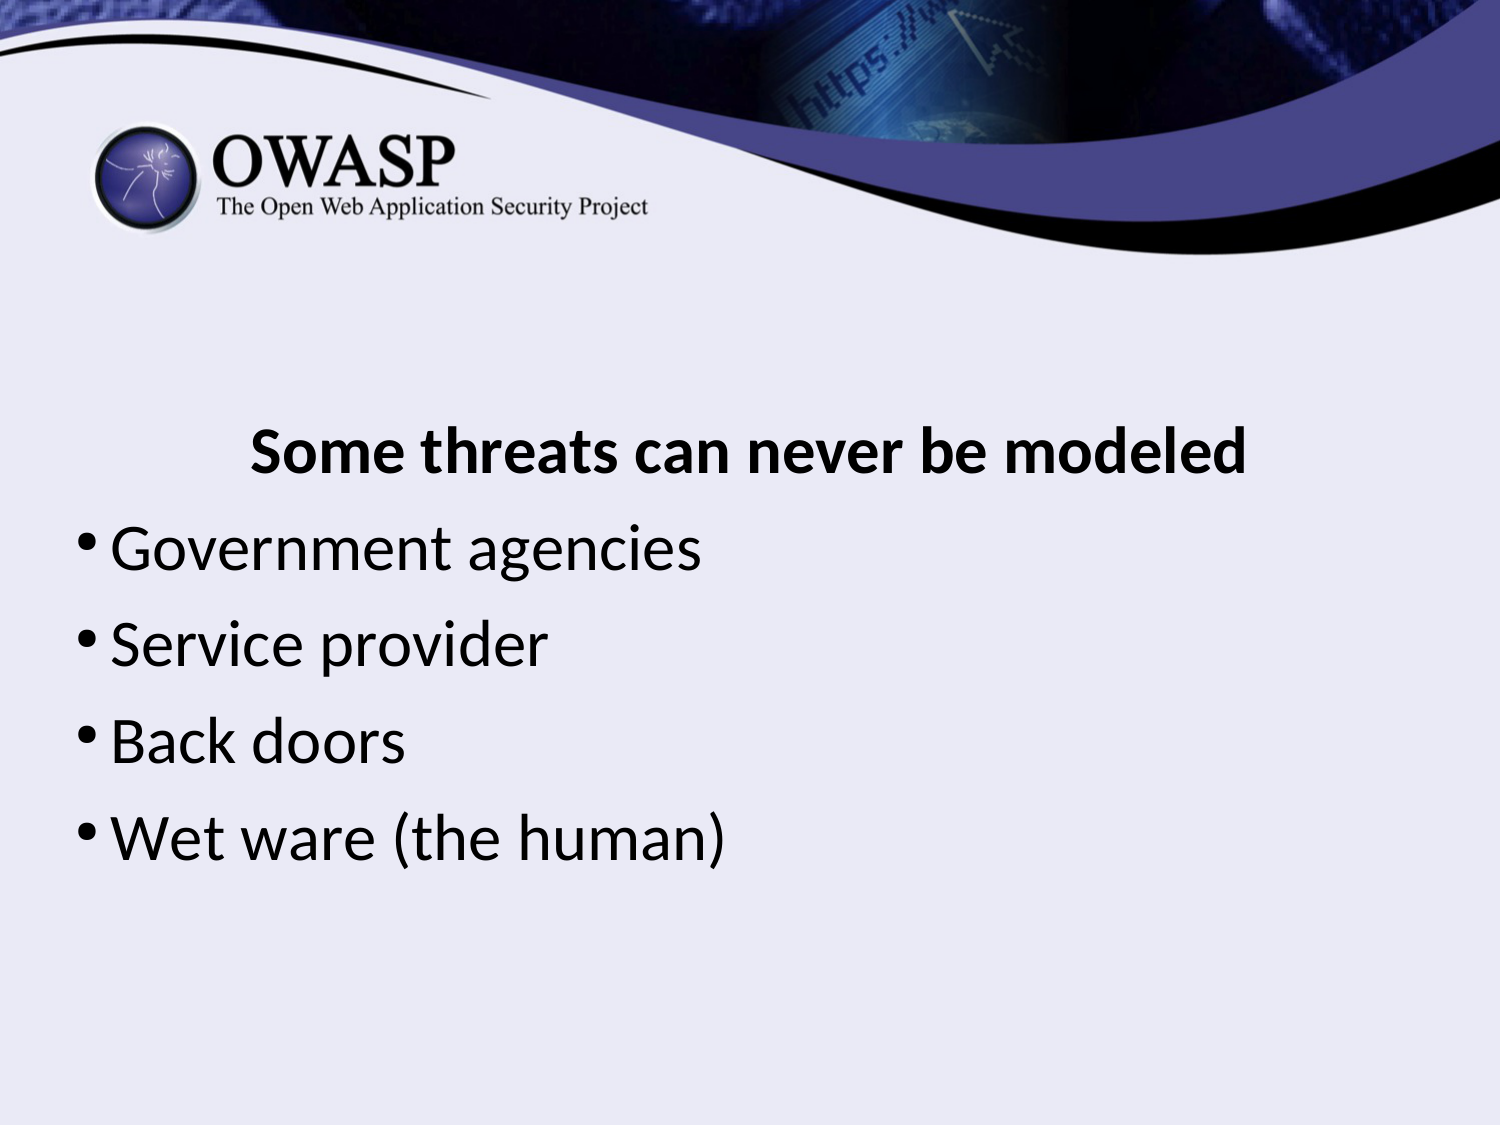

#
Some threats can never be modeled
Government agencies
Service provider
Back doors
Wet ware (the human)